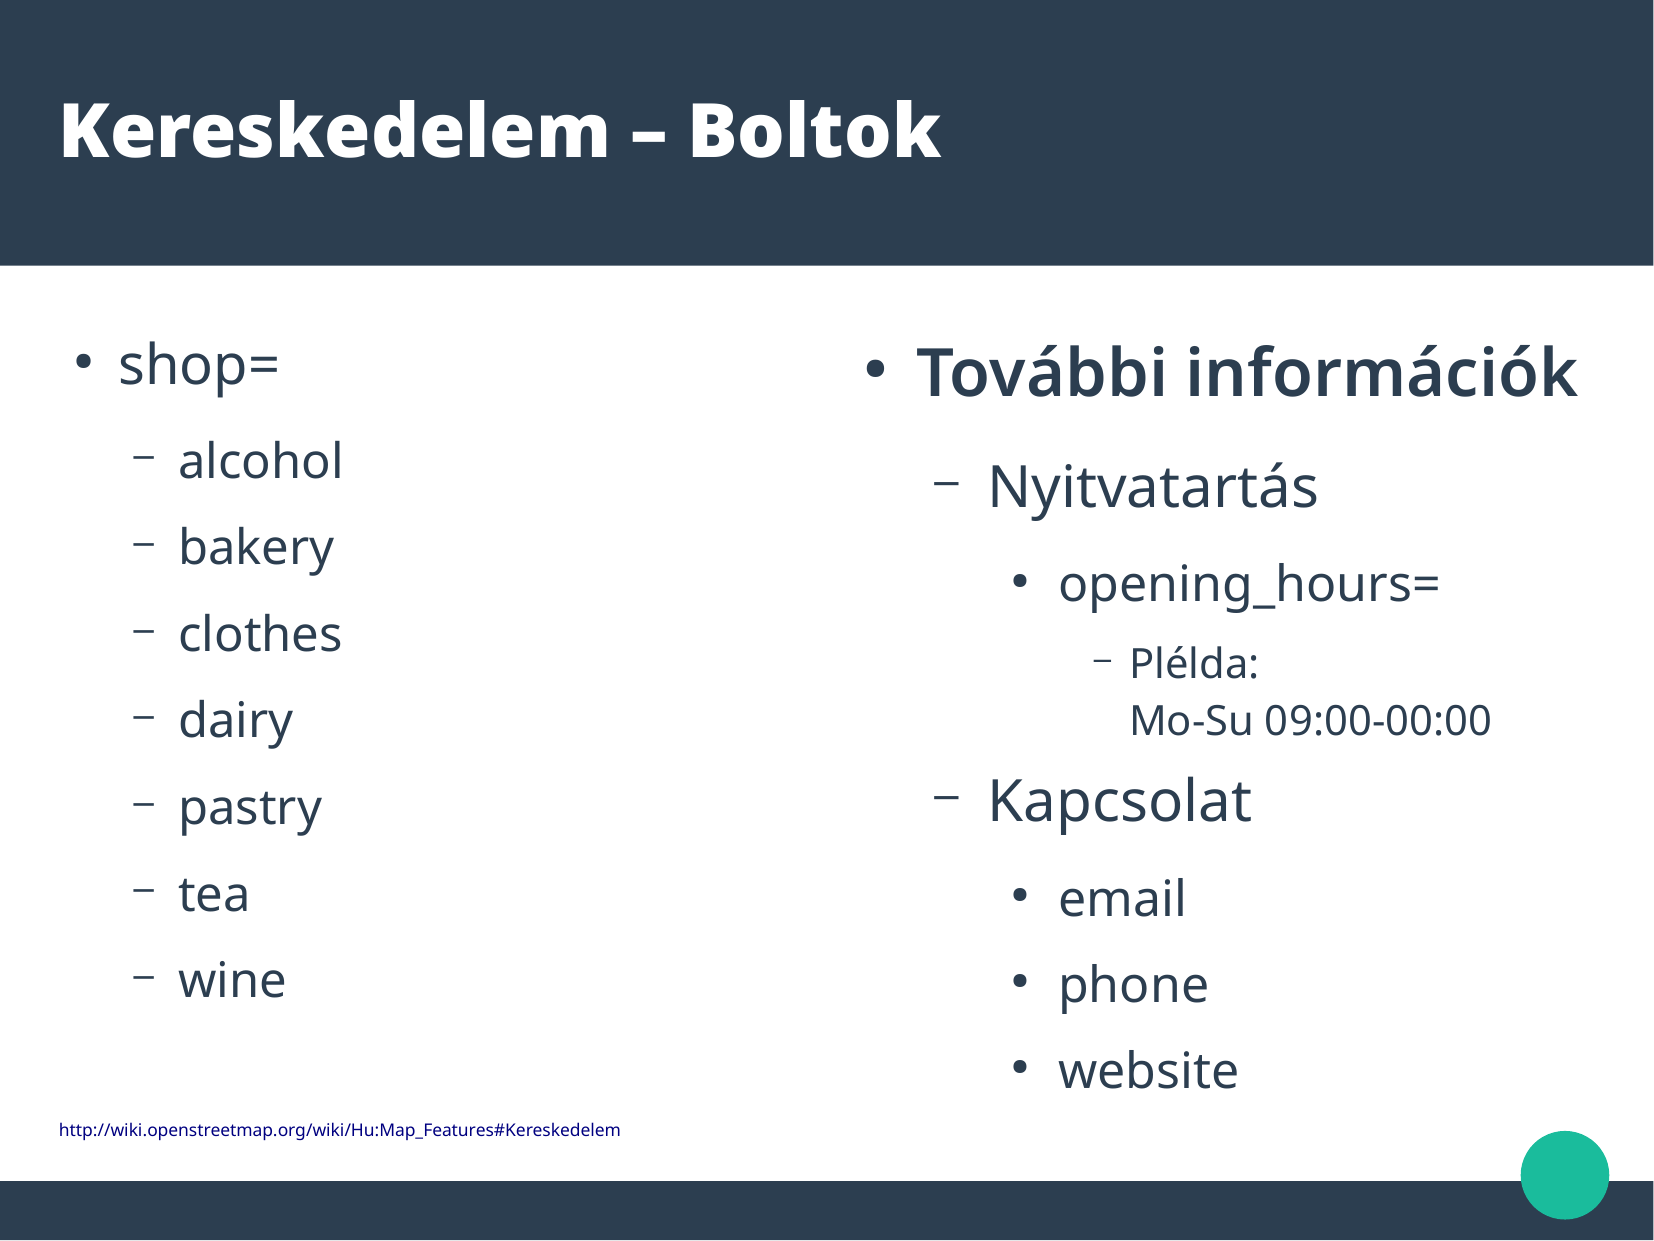

# Kereskedelem – Boltok
shop=
alcohol
bakery
clothes
dairy
pastry
tea
wine
http://wiki.openstreetmap.org/wiki/Hu:Map_Features#Kereskedelem
További információk
Nyitvatartás
opening_hours=
Plélda:
Mo-Su 09:00-00:00
Kapcsolat
email
phone
website